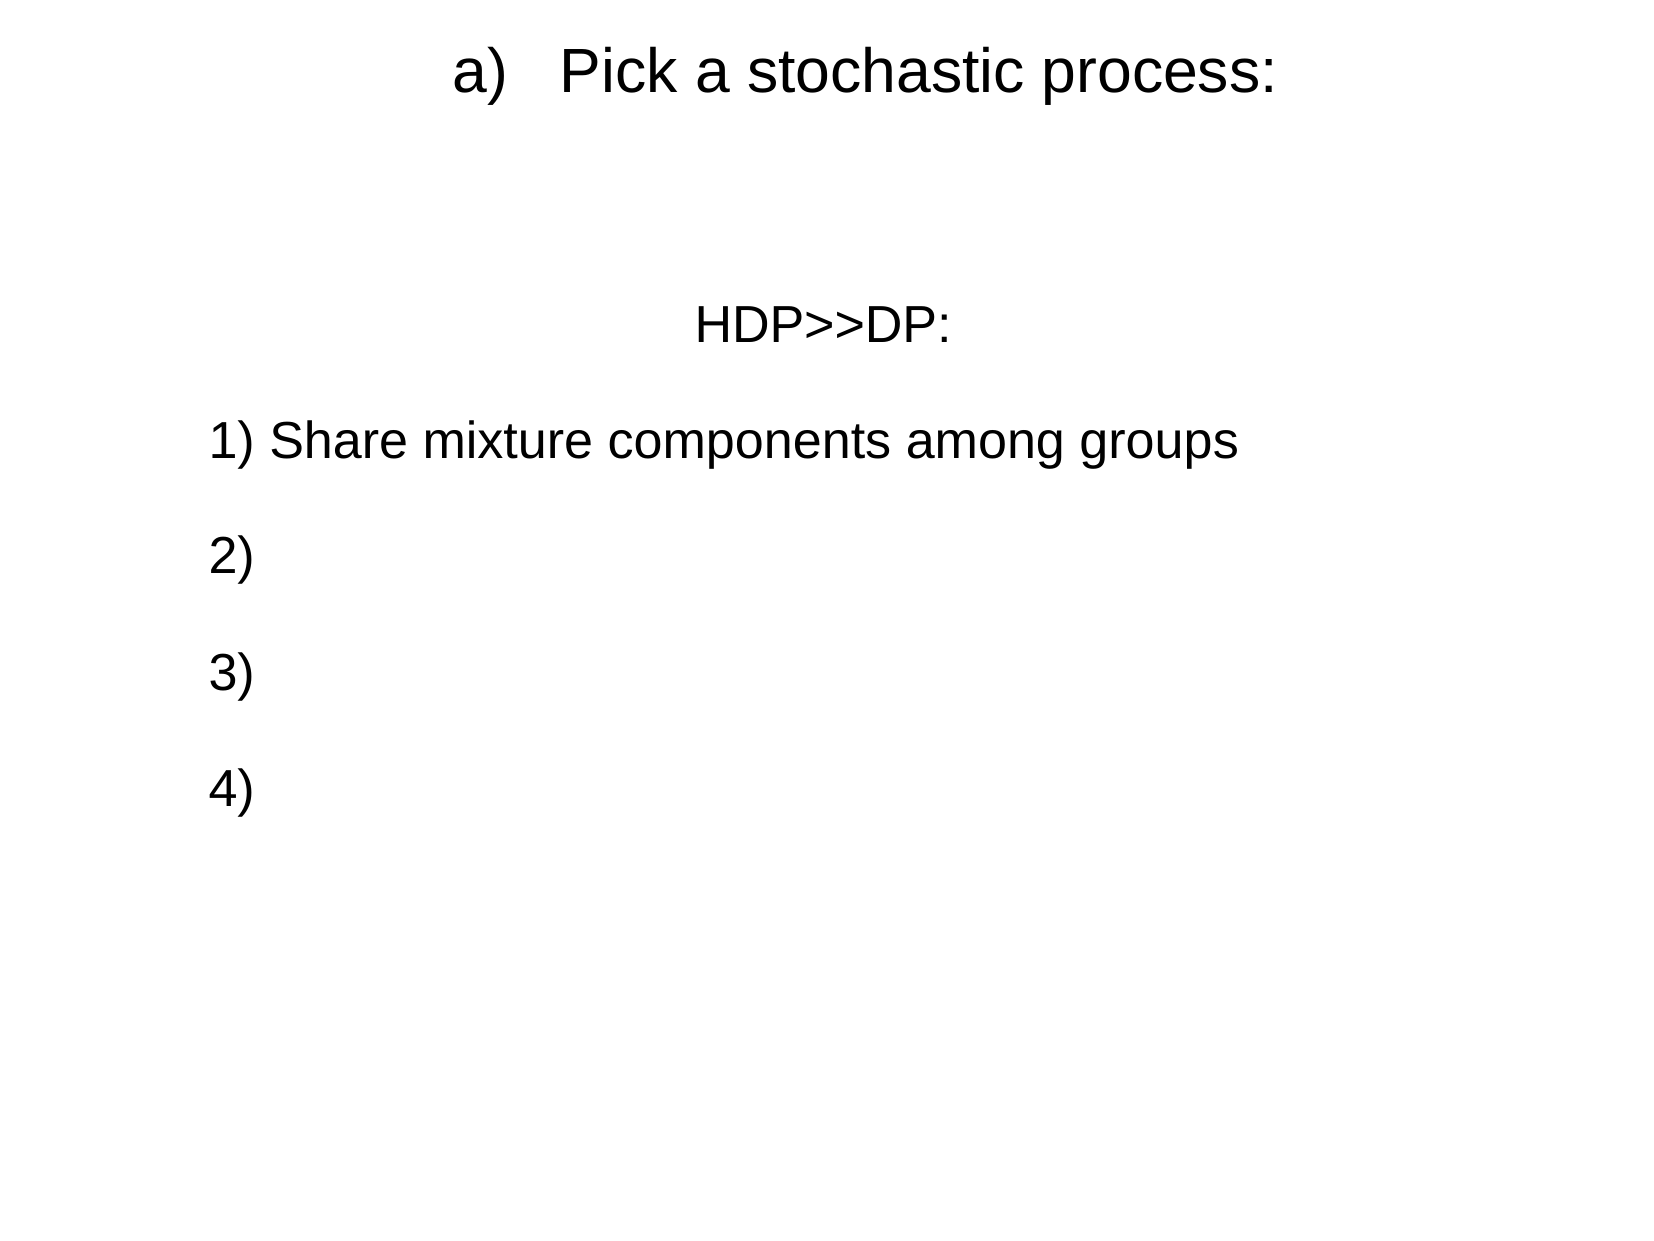

a) Pick a stochastic process:
HDP>>DP:
1) Share mixture components among groups
2)
3)
4)